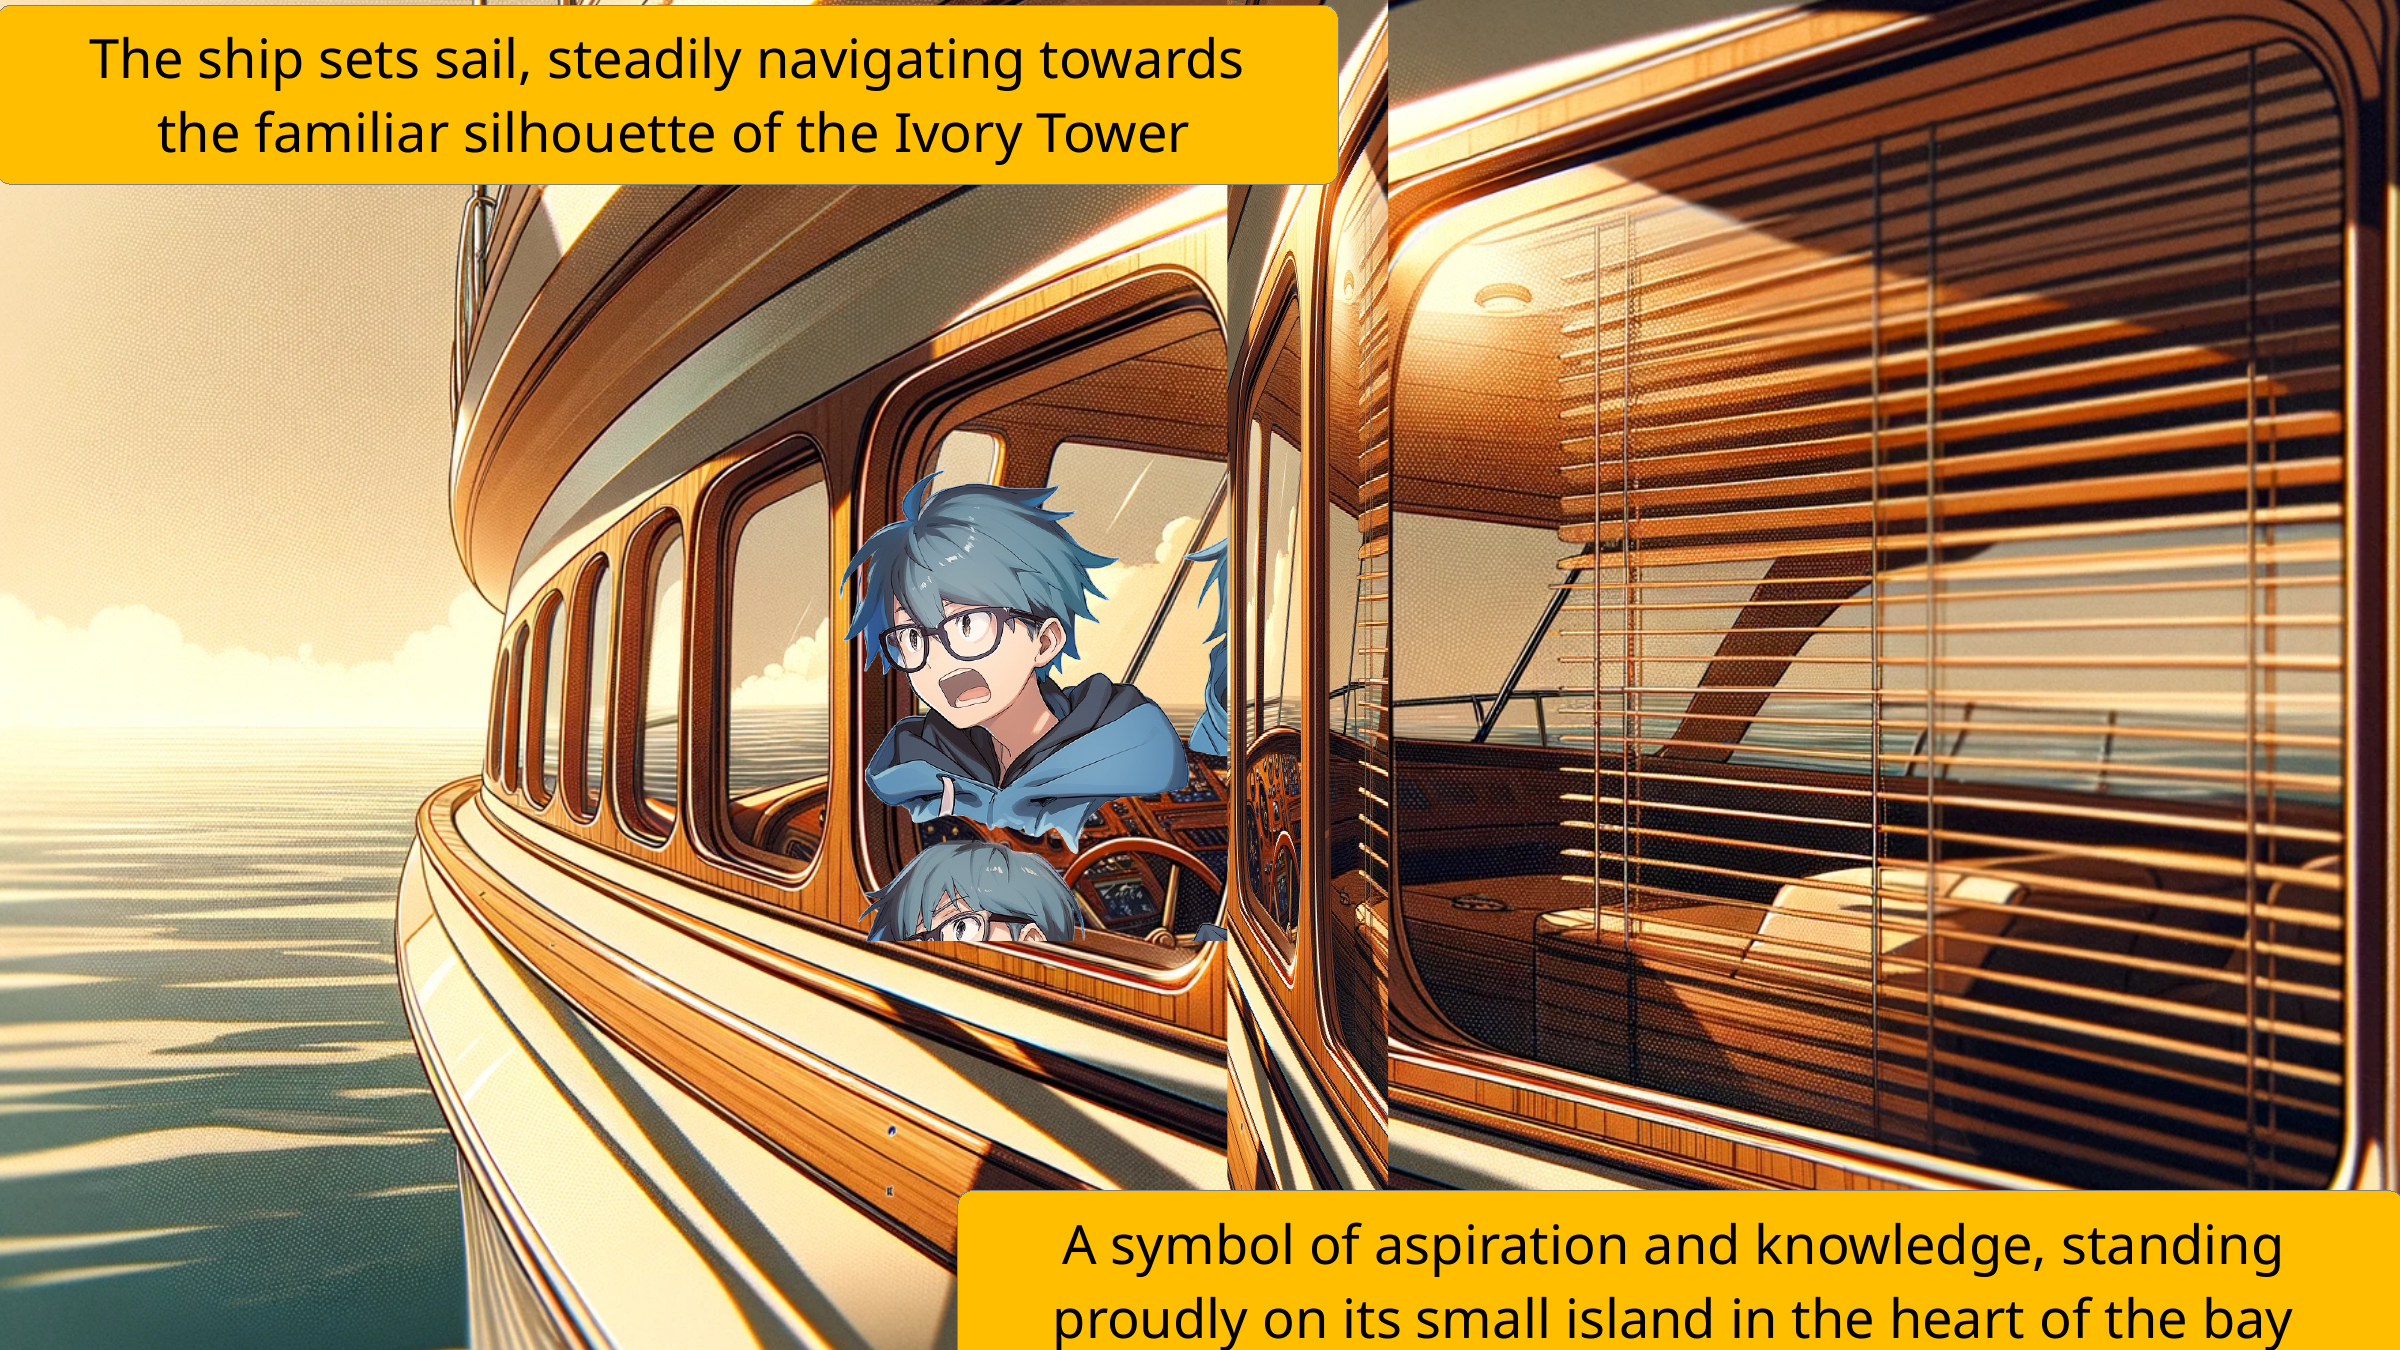

The ship sets sail, steadily navigating towards
 the familiar silhouette of the Ivory Tower
A symbol of aspiration and knowledge, standing
proudly on its small island in the heart of the bay